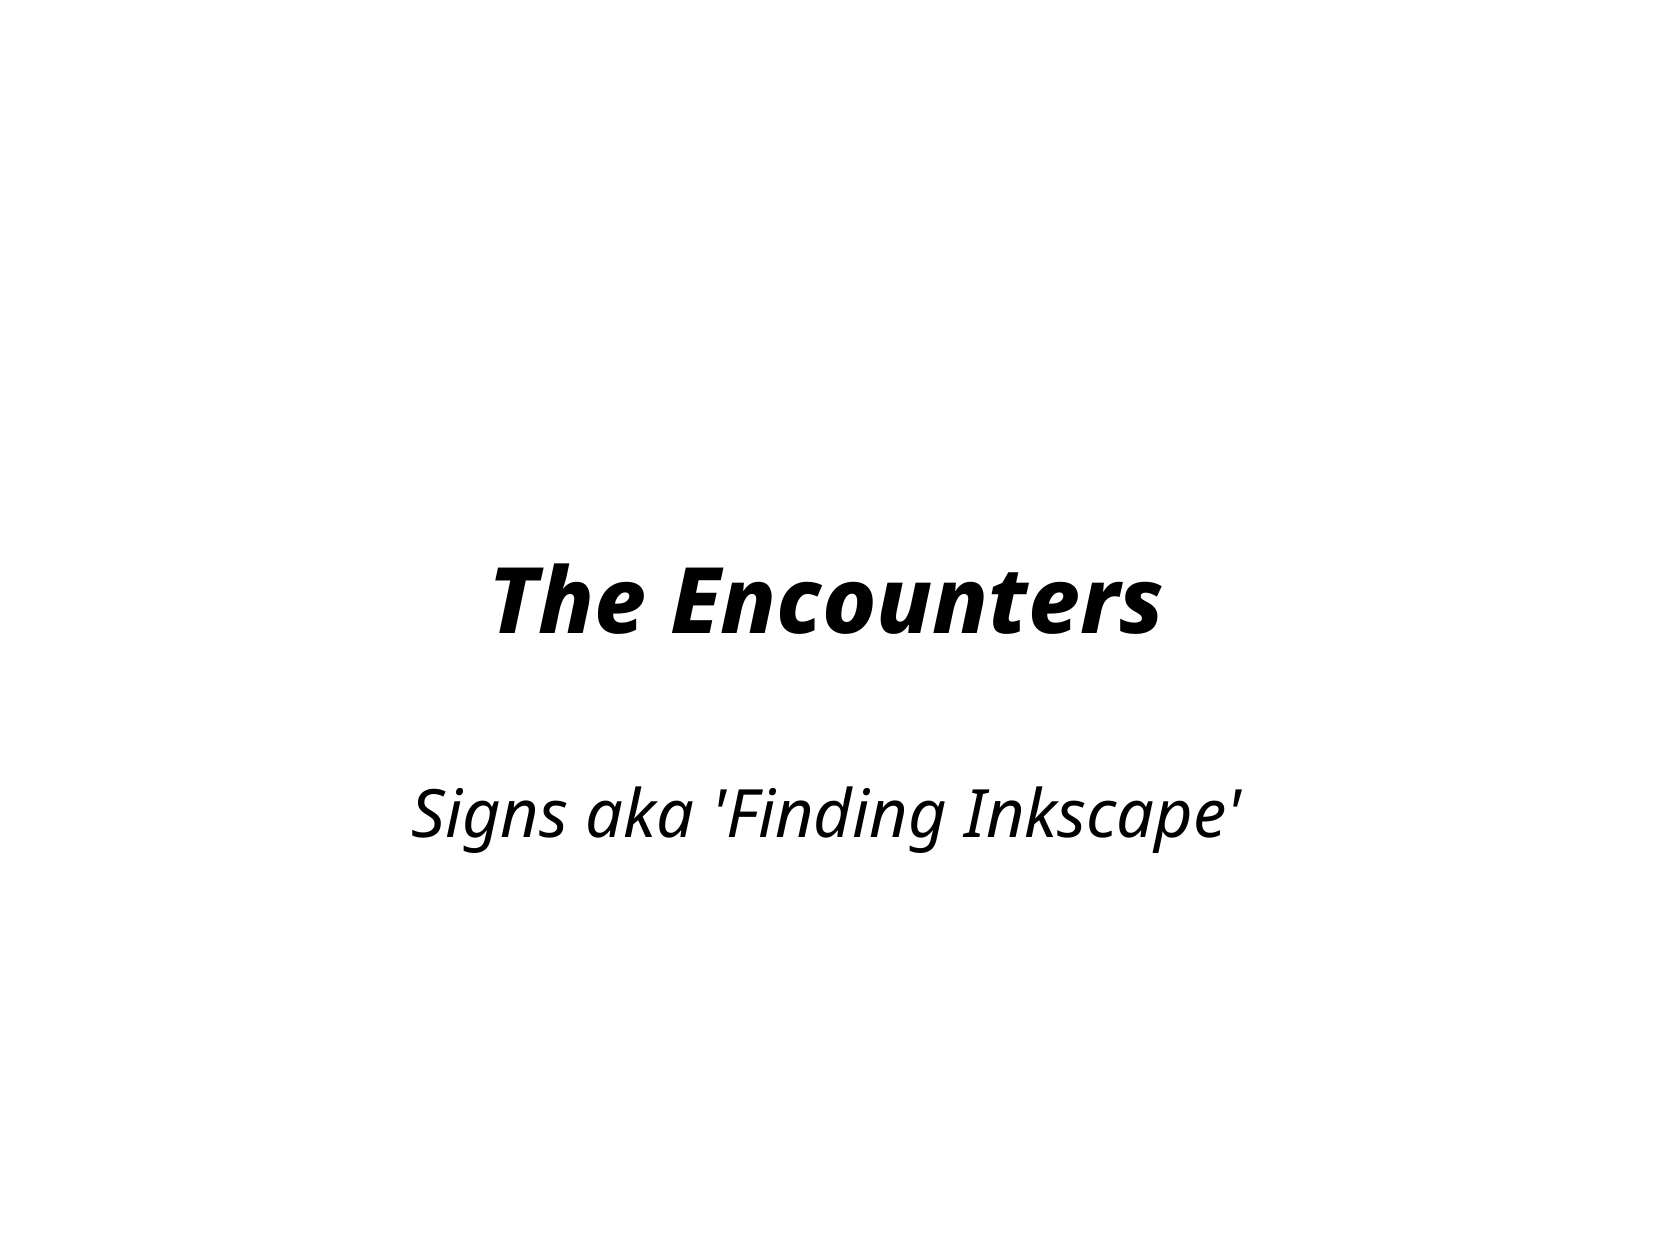

The Encounters
# Signs aka 'Finding Inkscape'